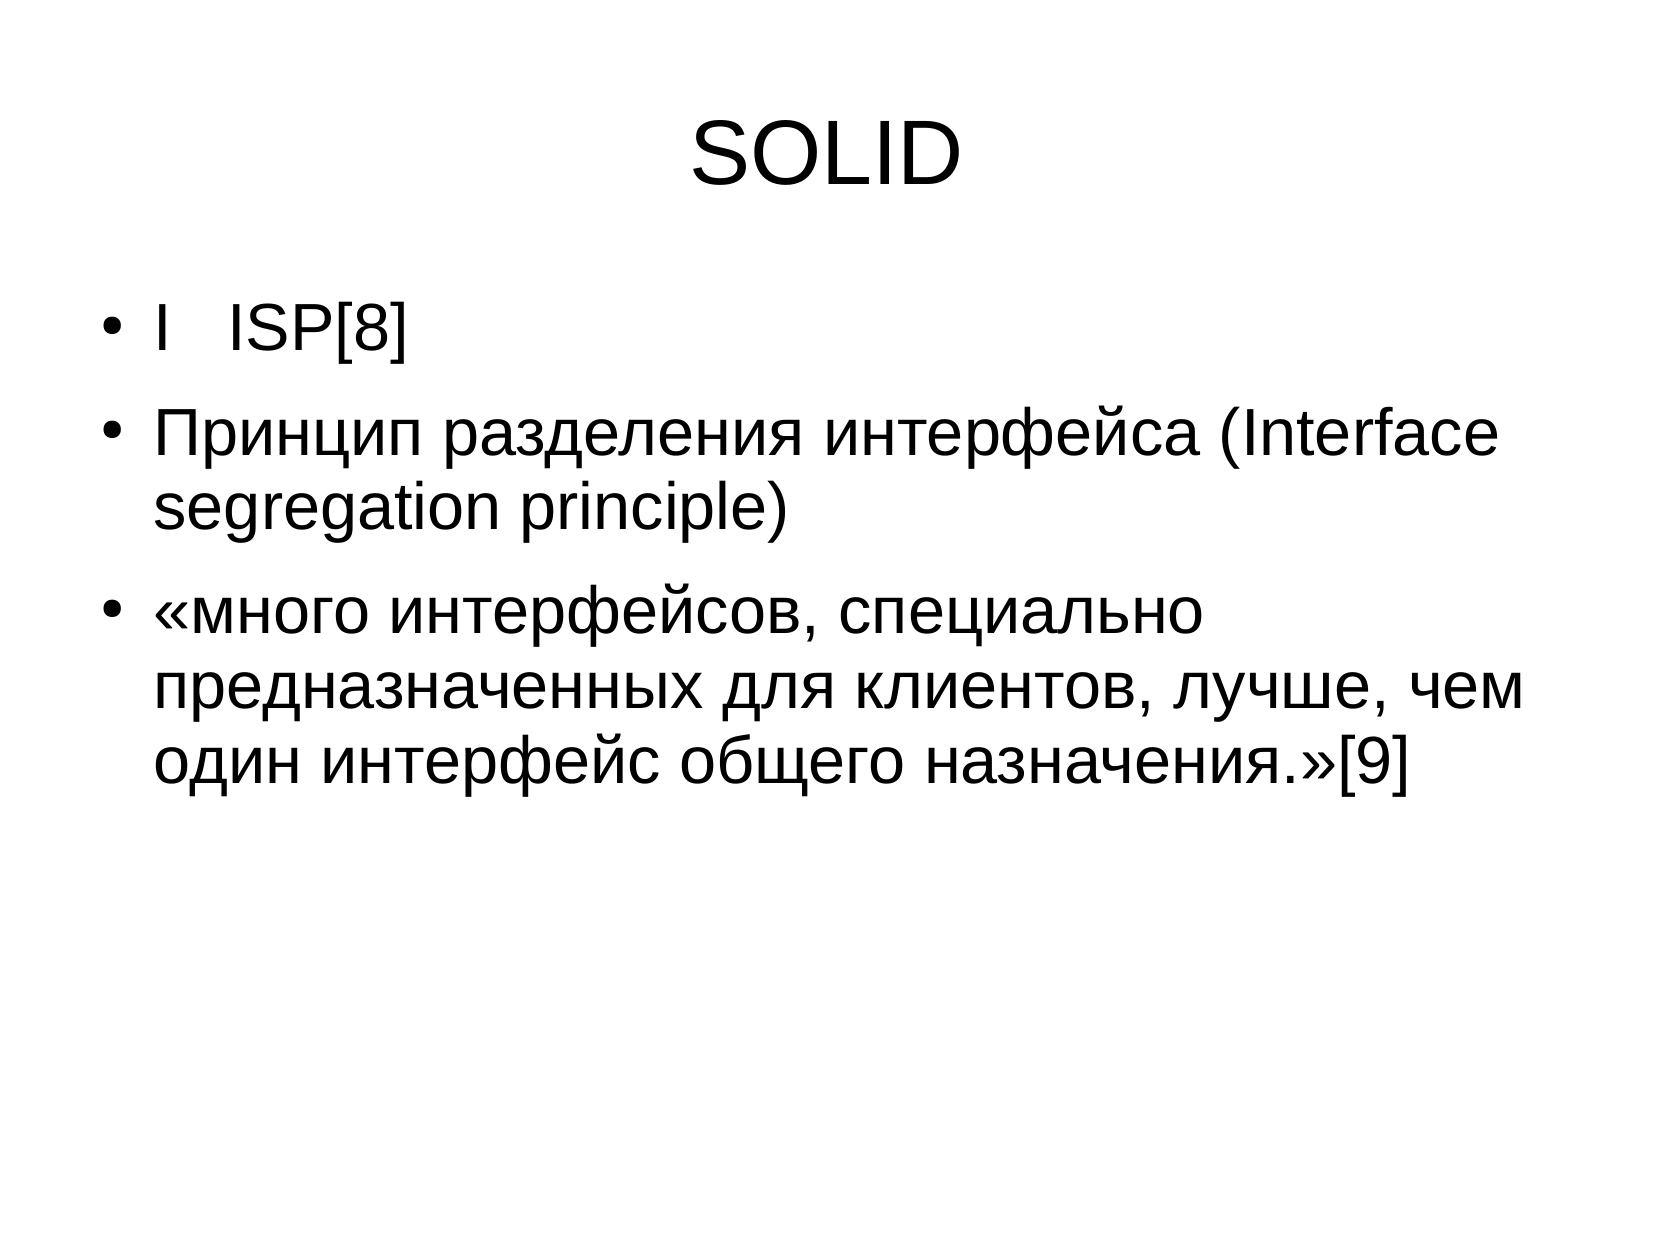

# SOLID
I	ISP[8]
Принцип разделения интерфейса (Interface segregation principle)
«много интерфейсов, специально предназначенных для клиентов, лучше, чем один интерфейс общего назначения.»[9]